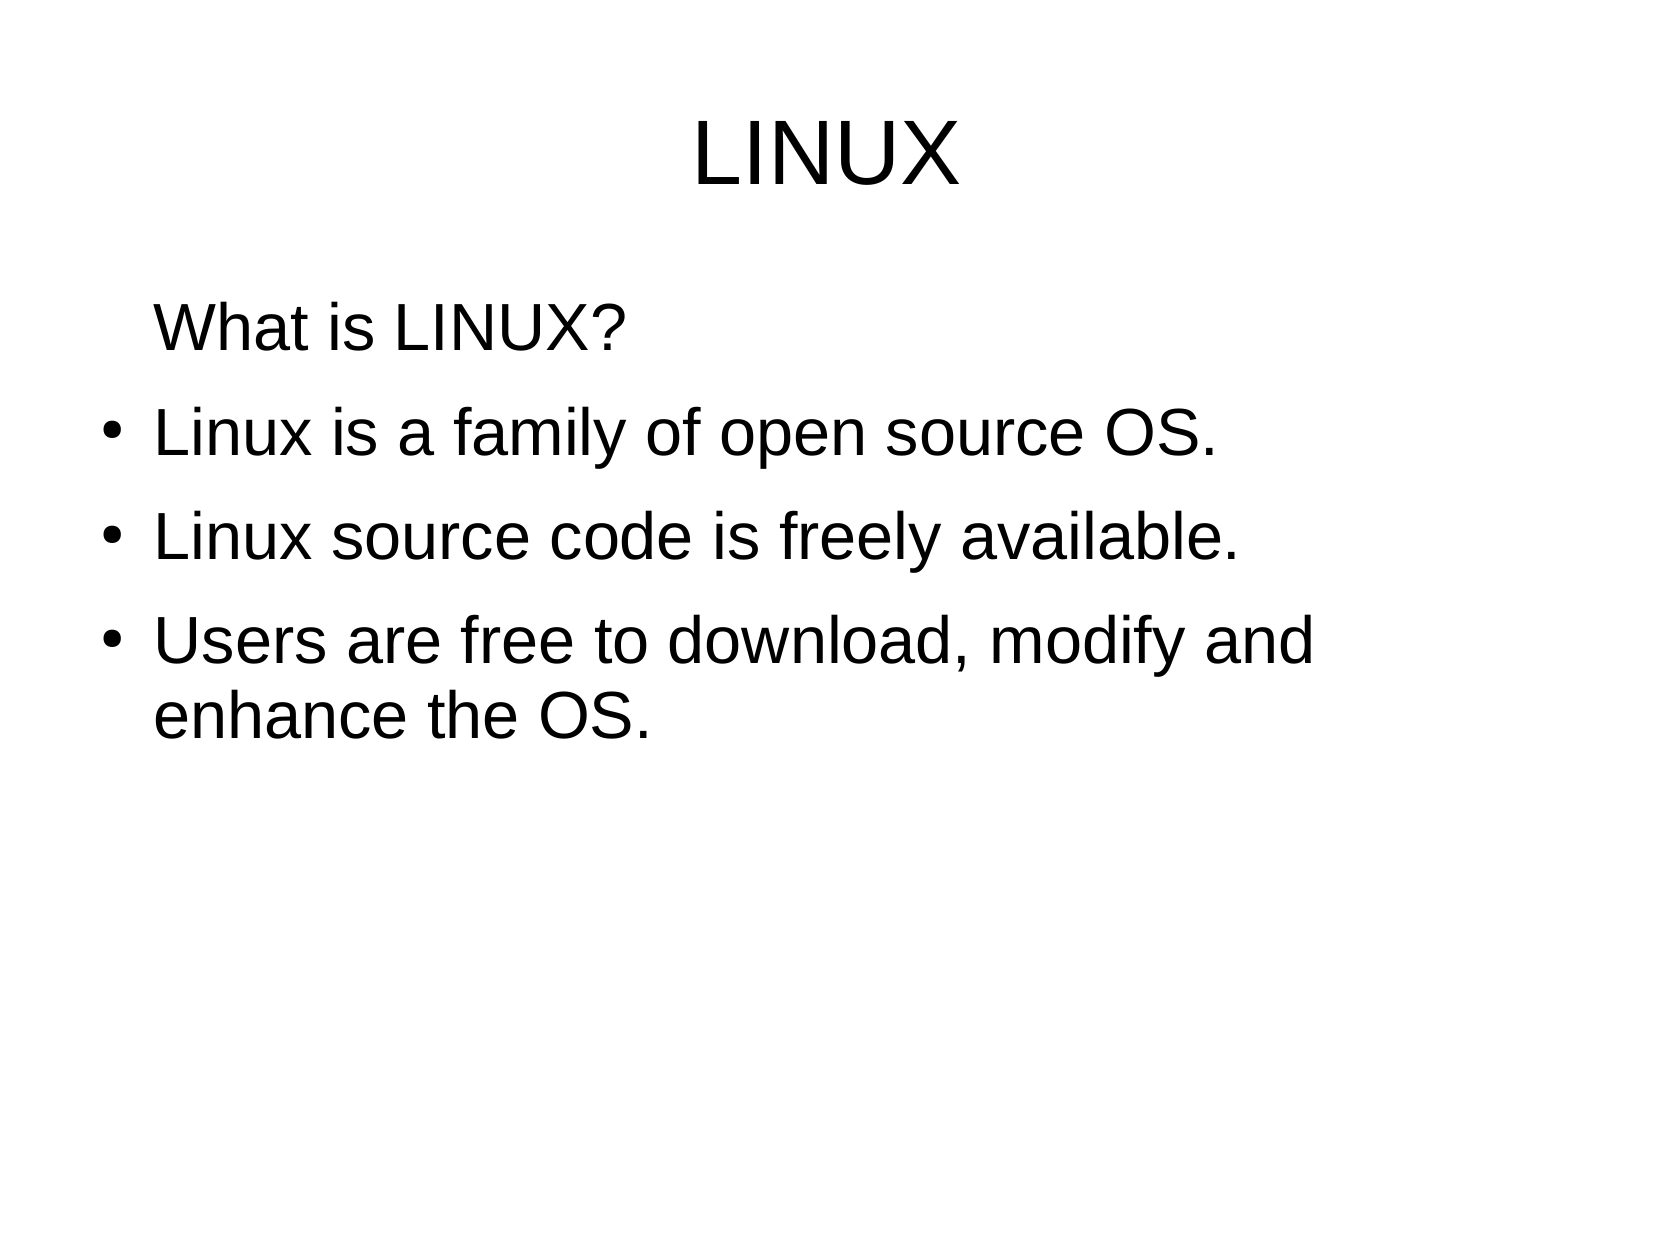

# LINUX
What is LINUX?
Linux is a family of open source OS.
Linux source code is freely available.
Users are free to download, modify and enhance the OS.